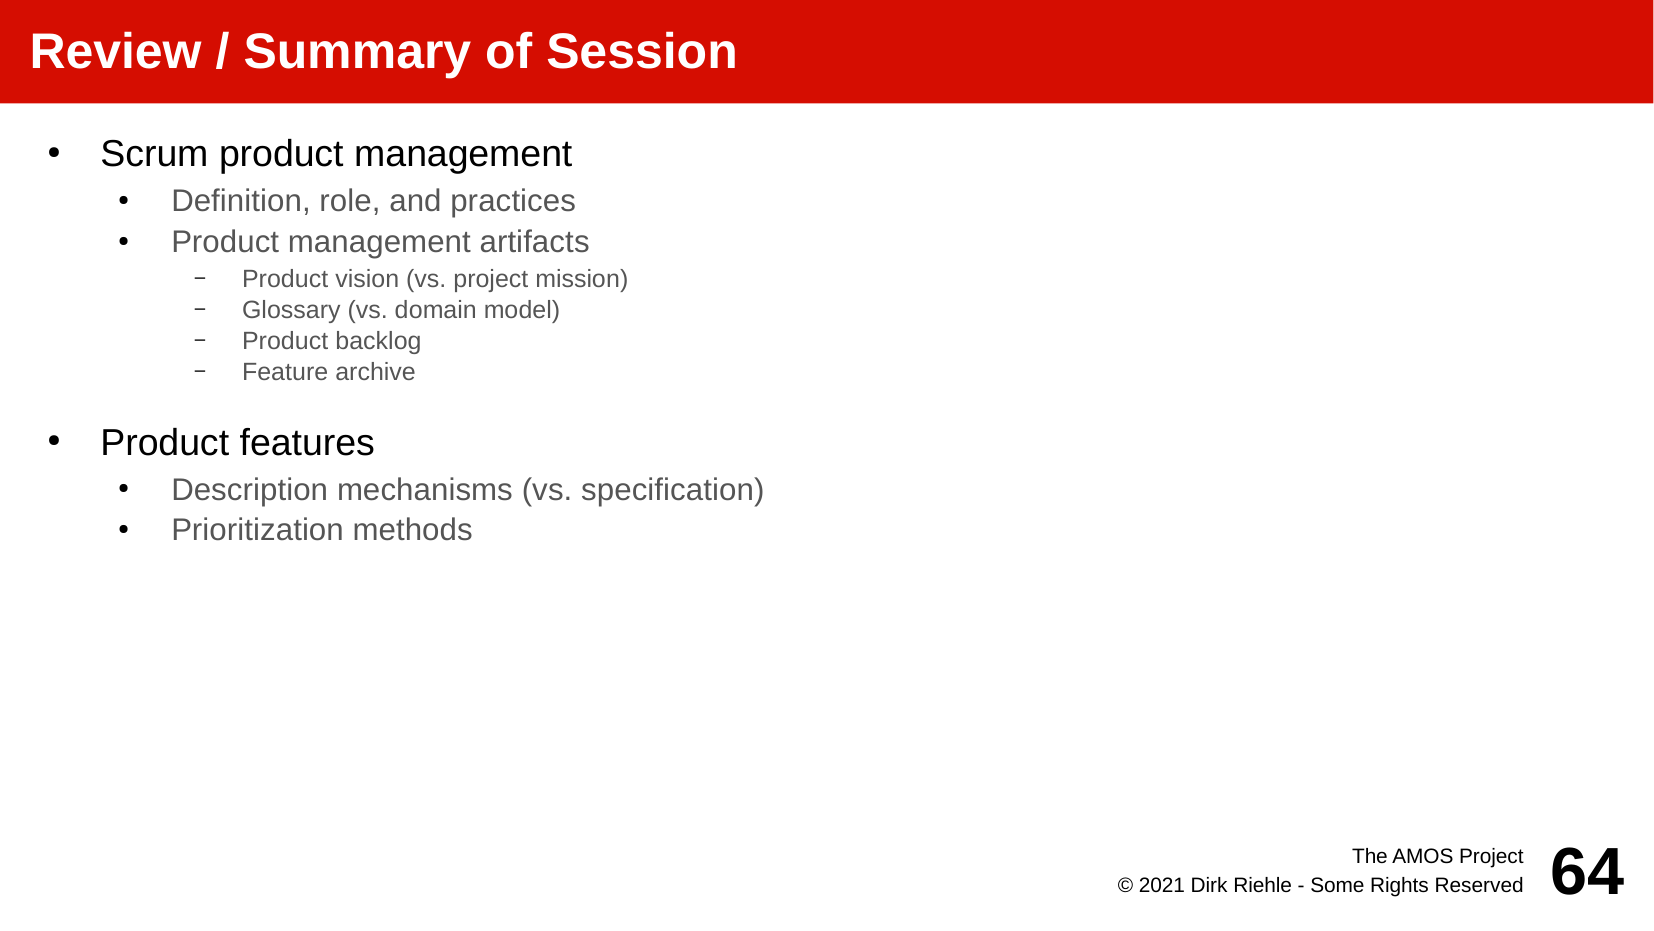

# Review / Summary of Session
Scrum product management
Definition, role, and practices
Product management artifacts
Product vision (vs. project mission)
Glossary (vs. domain model)
Product backlog
Feature archive
Product features
Description mechanisms (vs. specification)
Prioritization methods
The AMOS Project
64
© 2021 Dirk Riehle - Some Rights Reserved